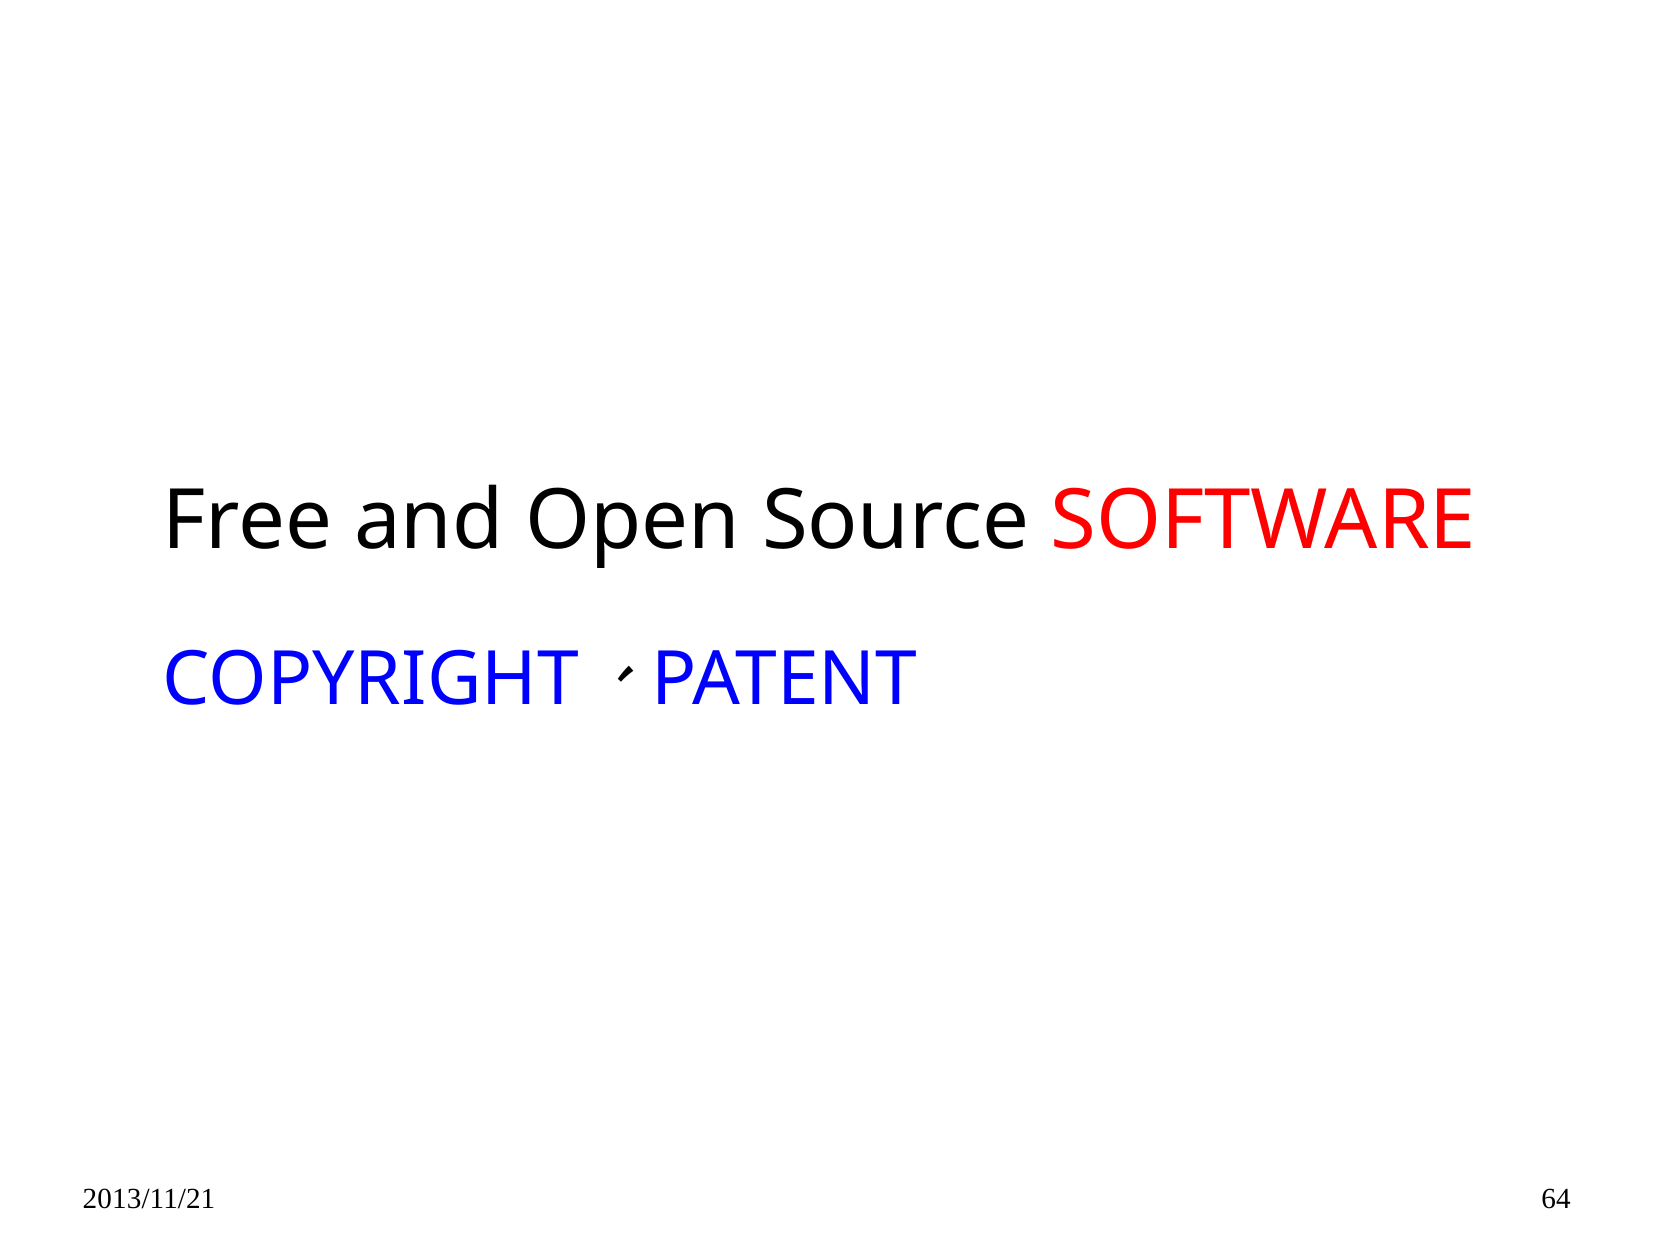

Free and Open Source SOFTWARE
COPYRIGHT、PATENT
2013/11/21
64